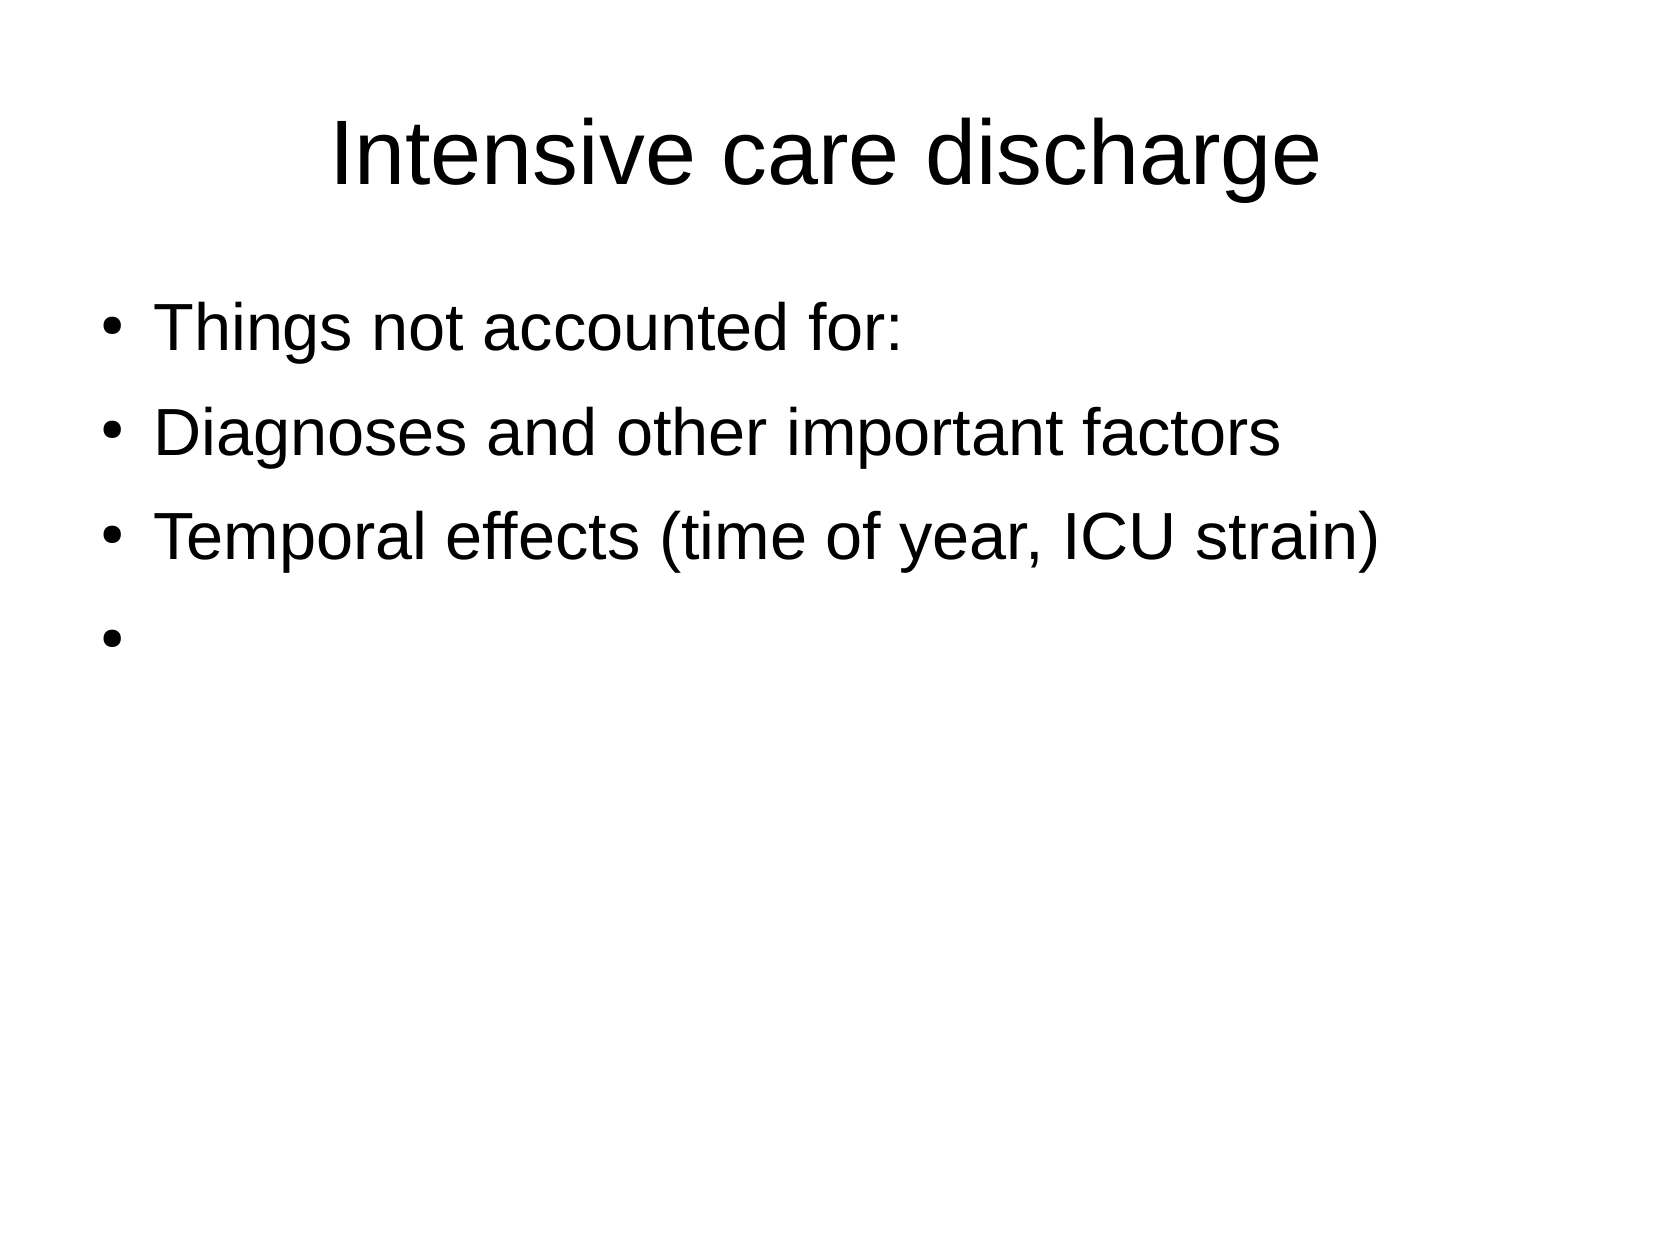

# Intensive care discharge
Things not accounted for:
Diagnoses and other important factors
Temporal effects (time of year, ICU strain)